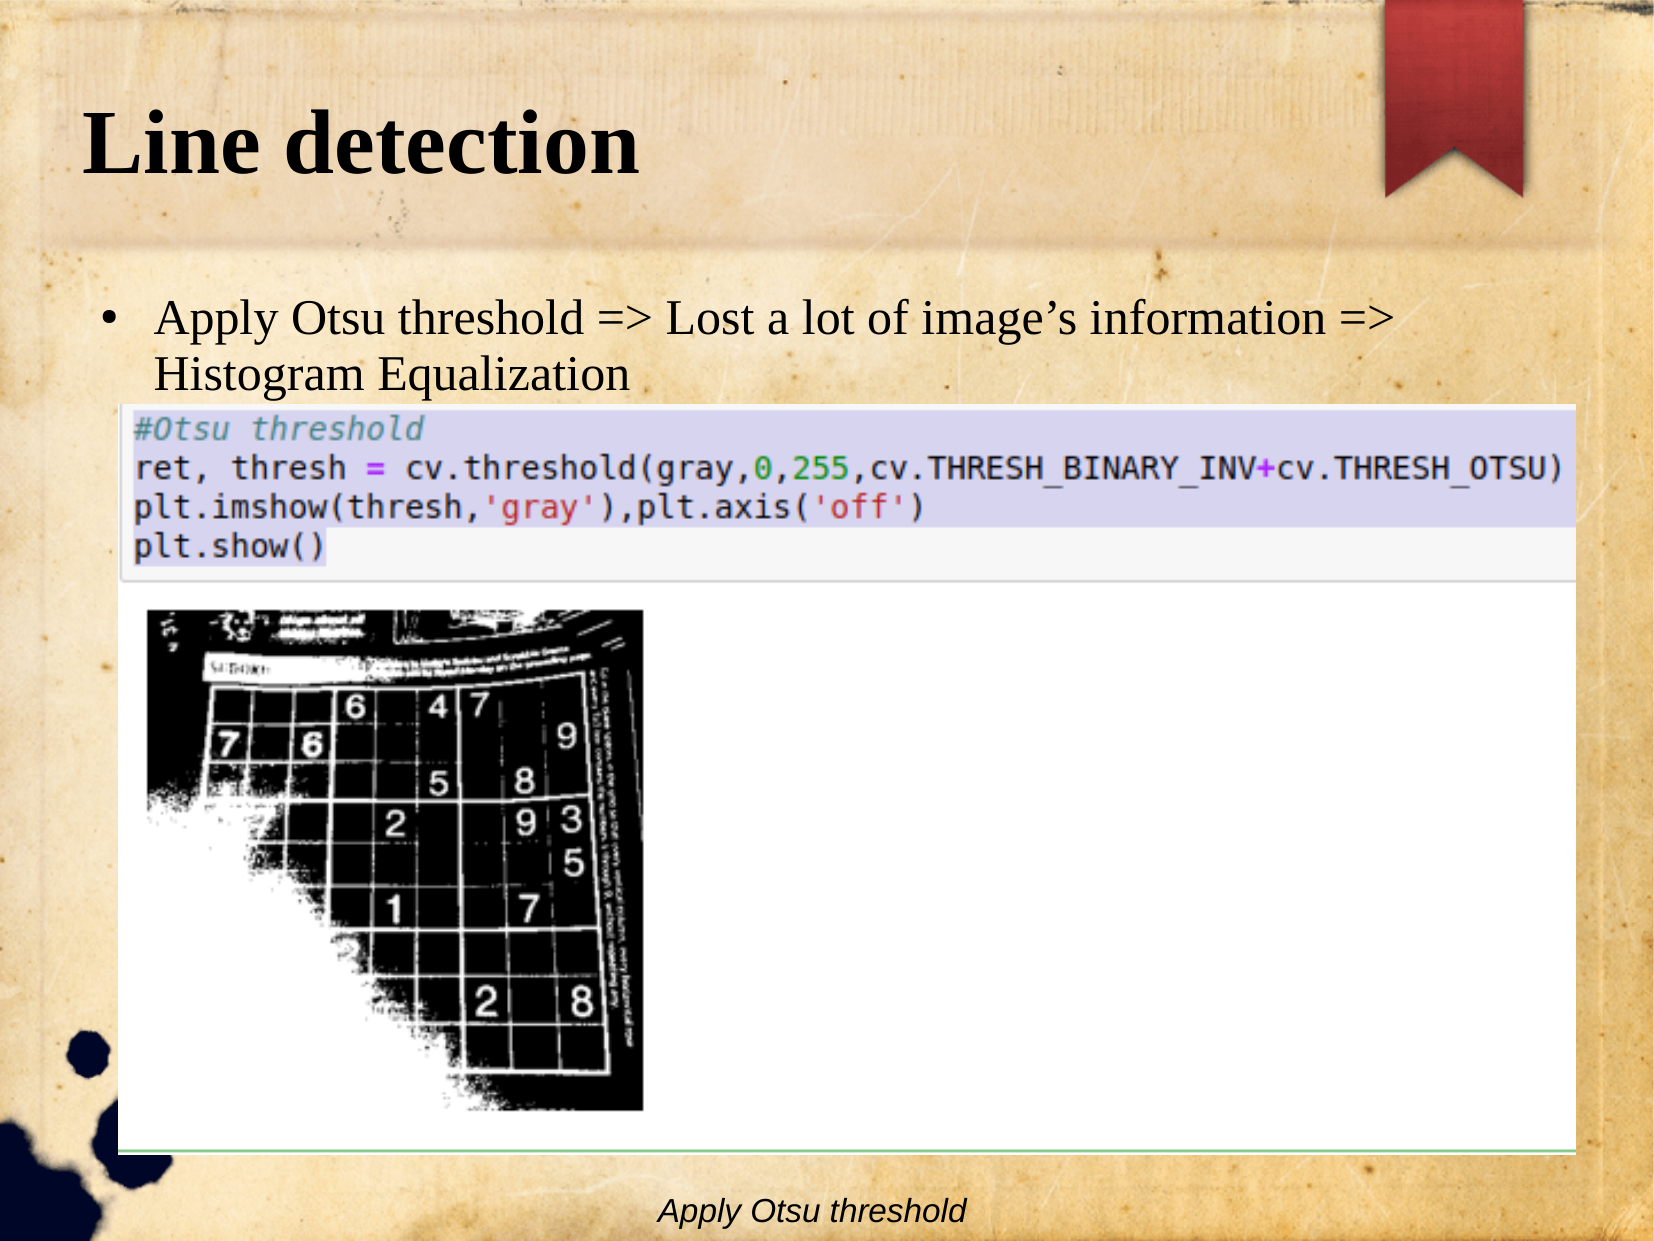

# Line detection
Apply Otsu threshold => Lost a lot of image’s information => Histogram Equalization
Apply Otsu threshold